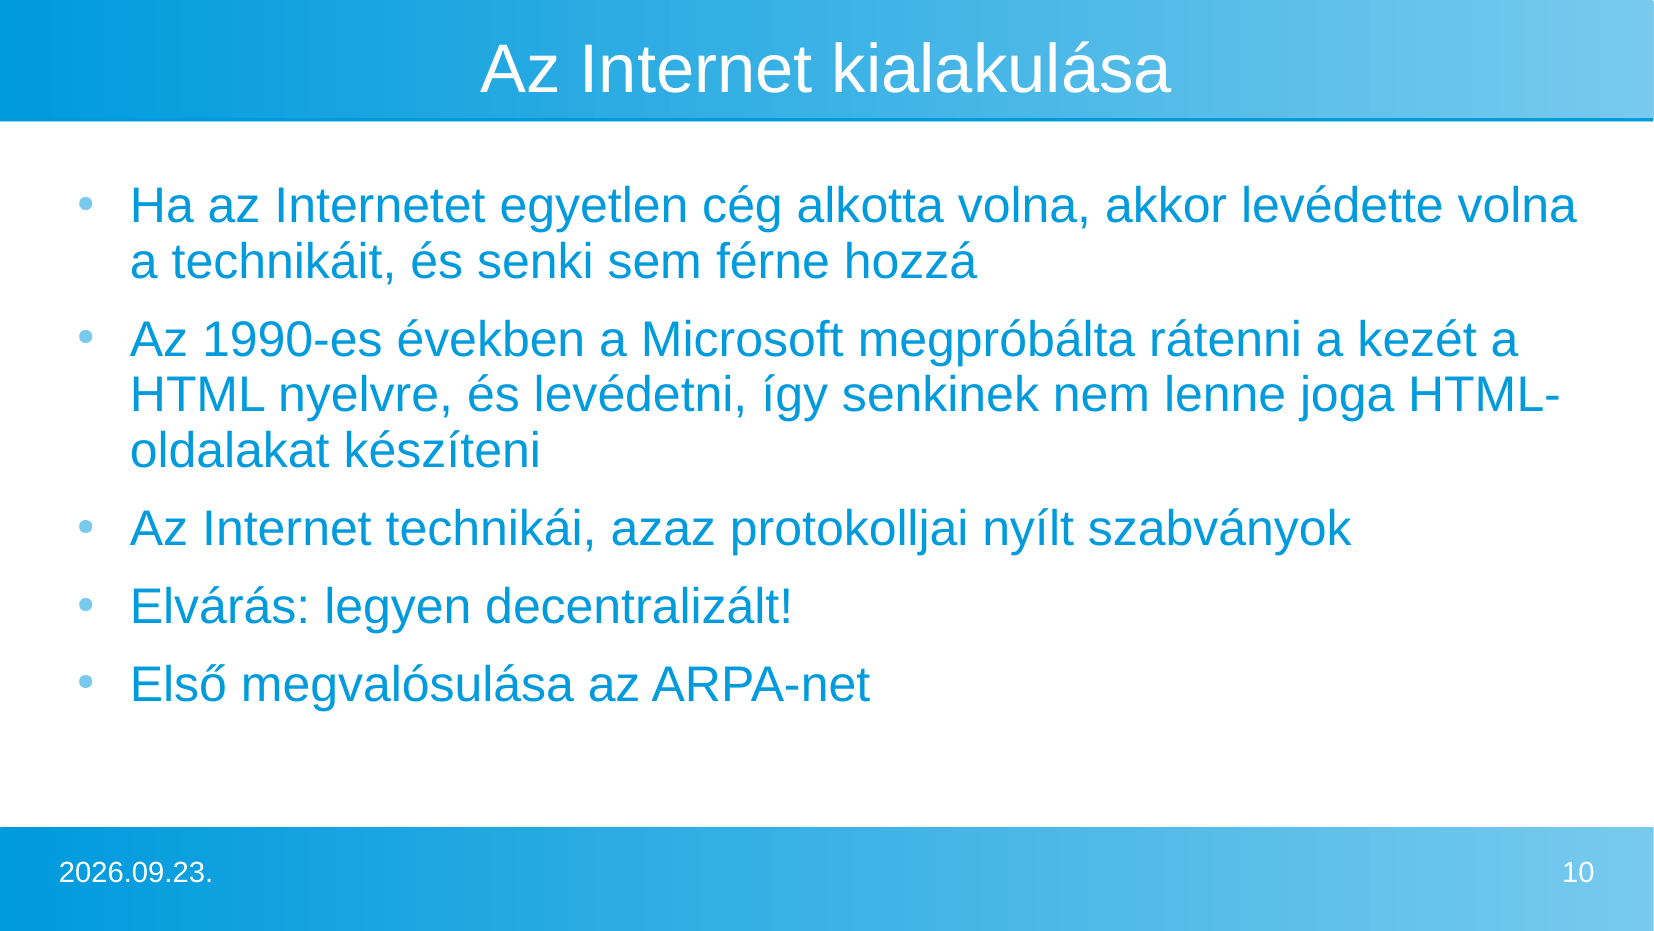

# Az Internet kialakulása
Ha az Internetet egyetlen cég alkotta volna, akkor levédette volna a technikáit, és senki sem férne hozzá
Az 1990-es években a Microsoft megpróbálta rátenni a kezét a HTML nyelvre, és levédetni, így senkinek nem lenne joga HTML-oldalakat készíteni
Az Internet technikái, azaz protokolljai nyílt szabványok
Elvárás: legyen decentralizált!
Első megvalósulása az ARPA-net
10